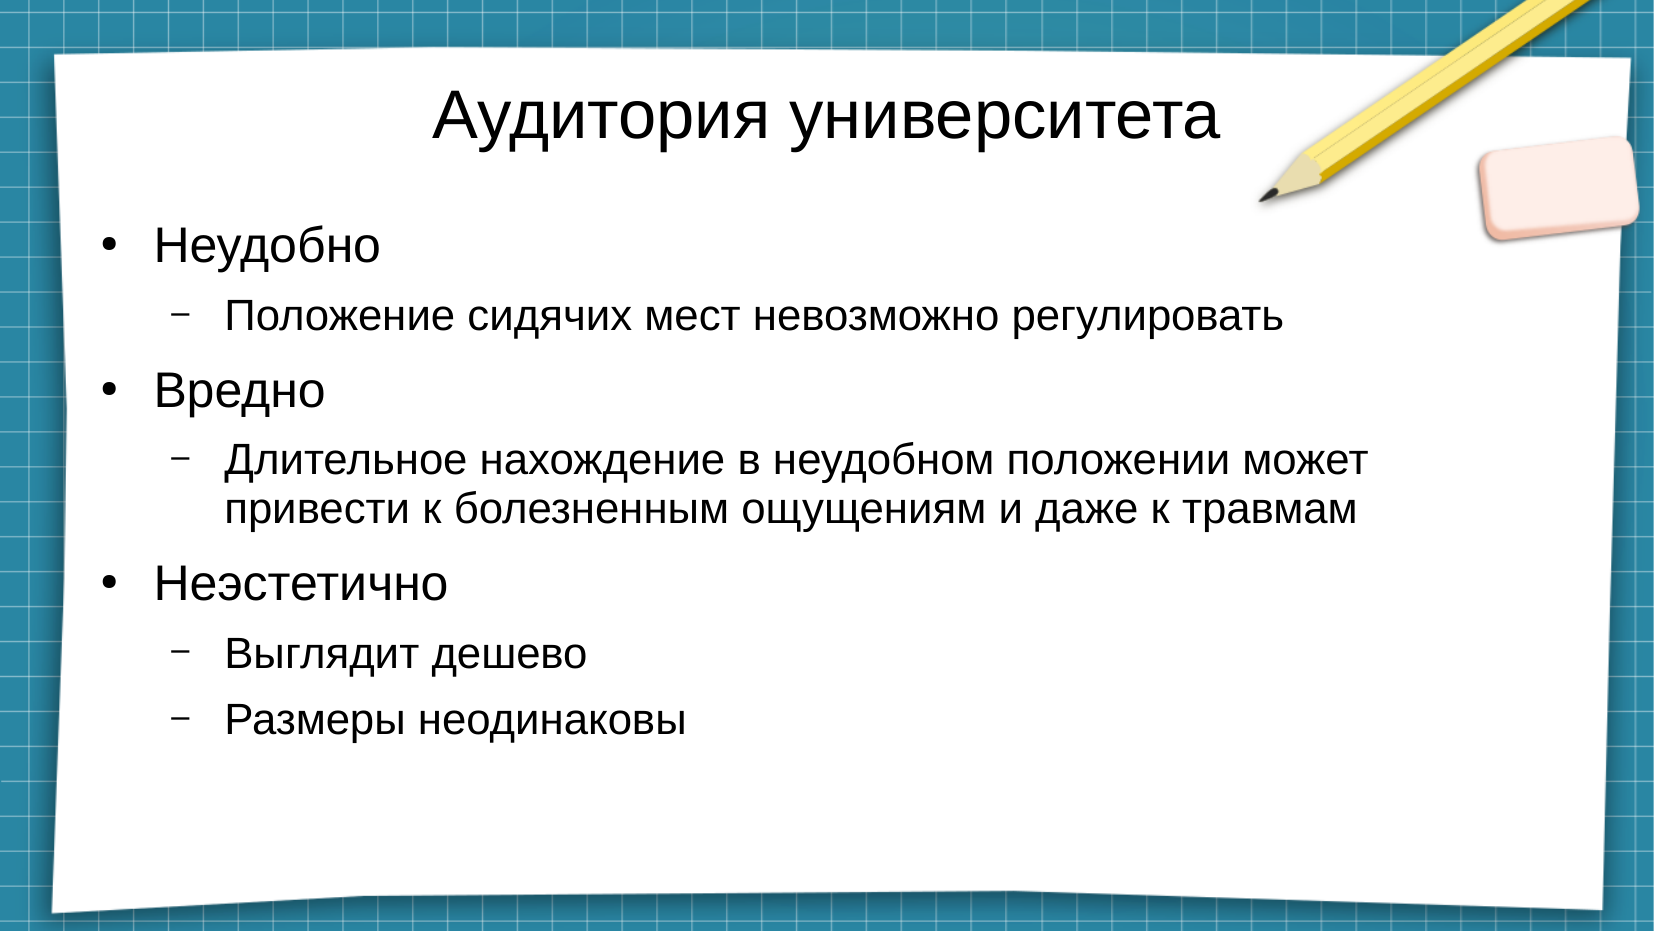

# Аудитория университета
Неудобно
Положение сидячих мест невозможно регулировать
Вредно
Длительное нахождение в неудобном положении может привести к болезненным ощущениям и даже к травмам
Неэстетично
Выглядит дешево
Размеры неодинаковы